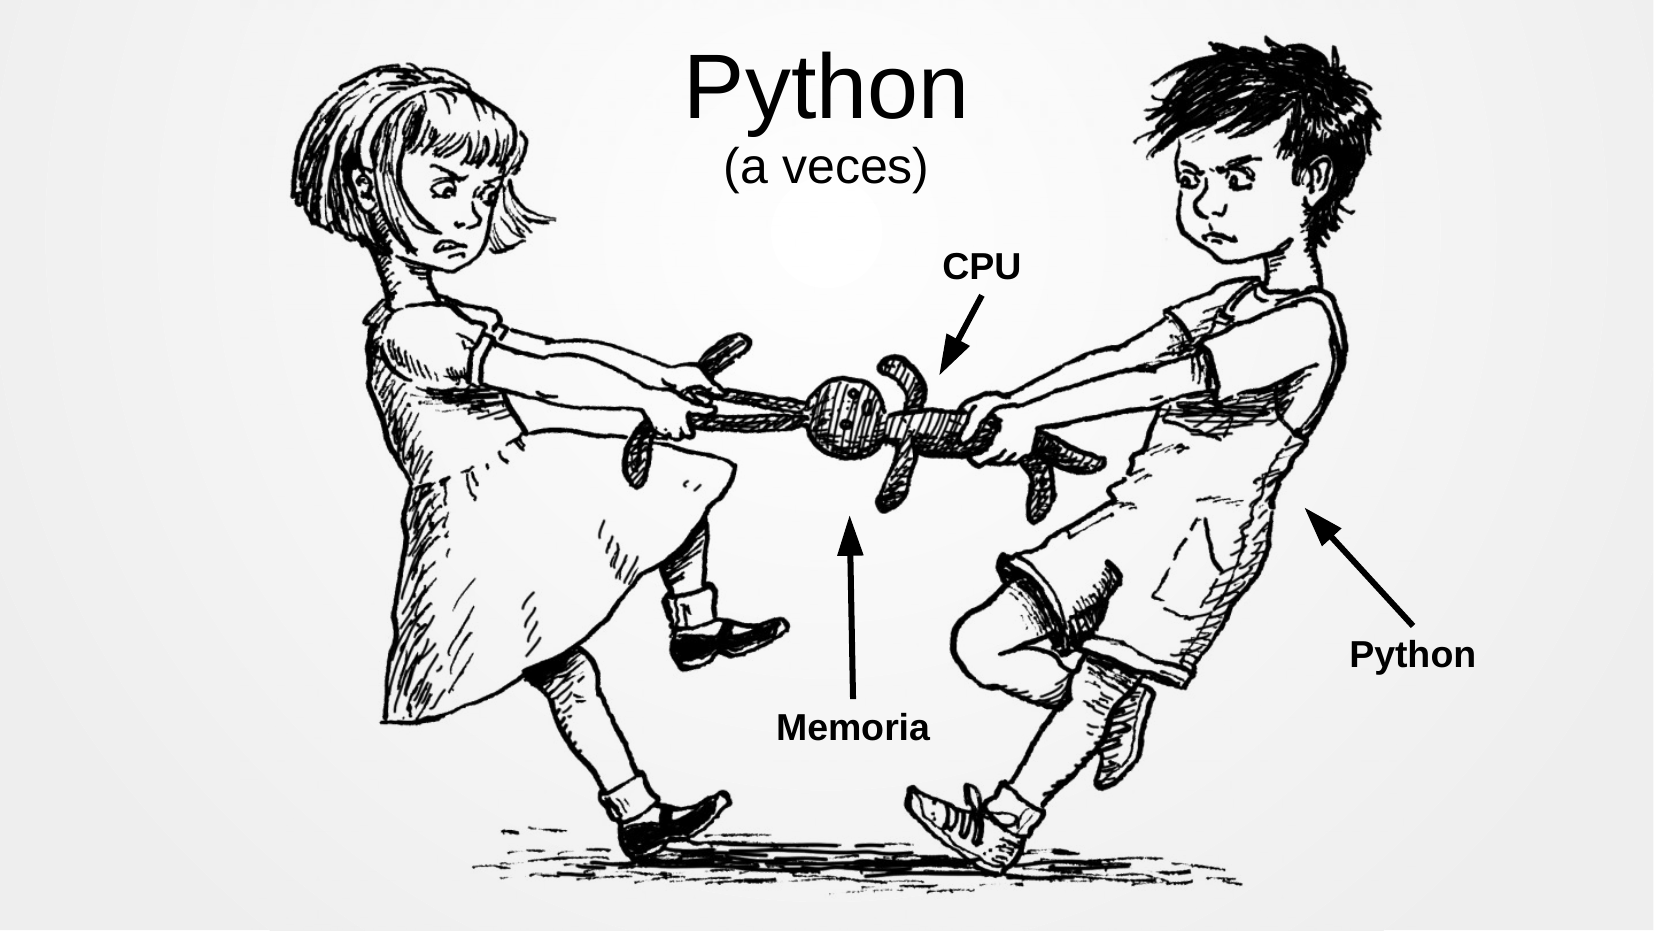

# Python (a veces)
CPU
Python
Memoria